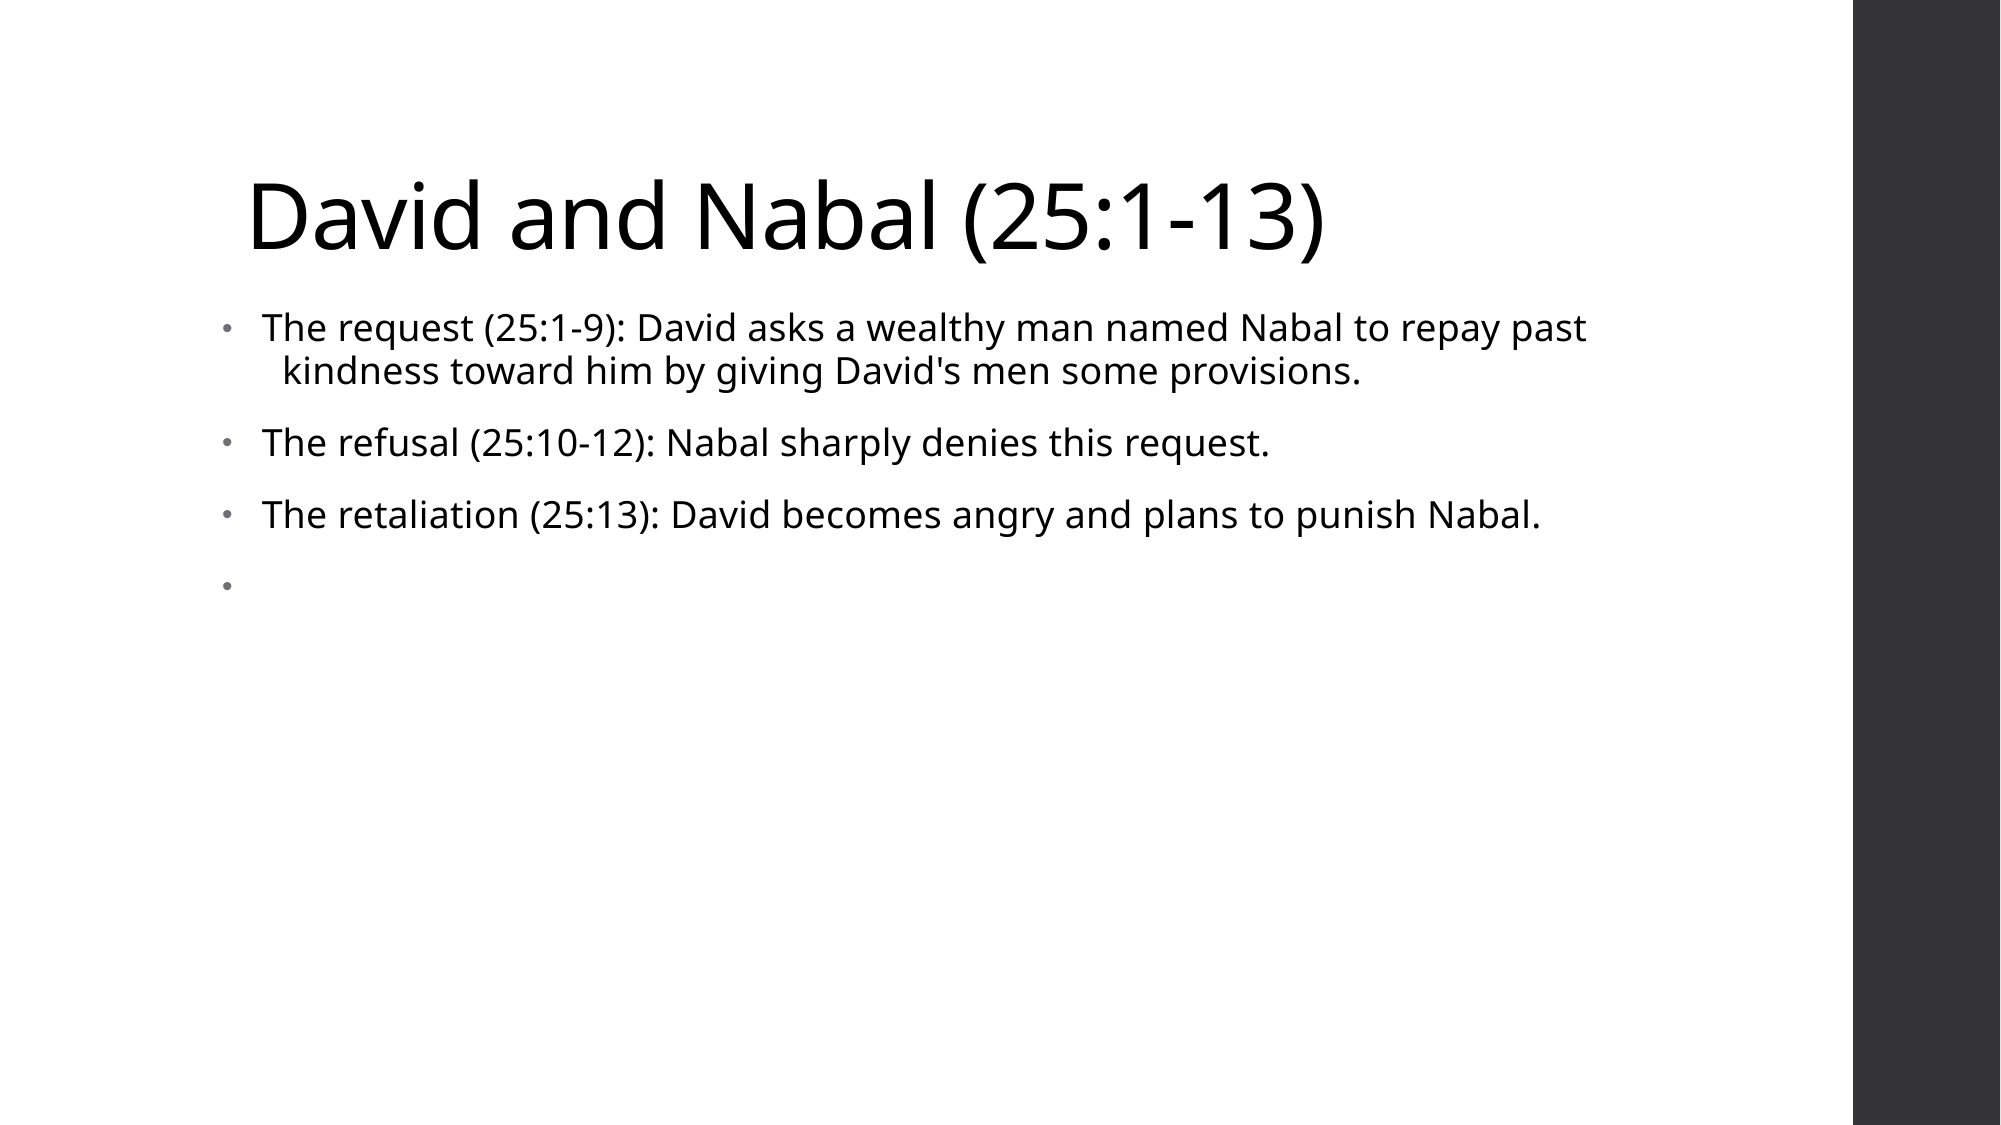

# David and Nabal (25:1-13)
 The request (25:1-9): David asks a wealthy man named Nabal to repay past kindness toward him by giving David's men some provisions.
 The refusal (25:10-12): Nabal sharply denies this request.
 The retaliation (25:13): David becomes angry and plans to punish Nabal.